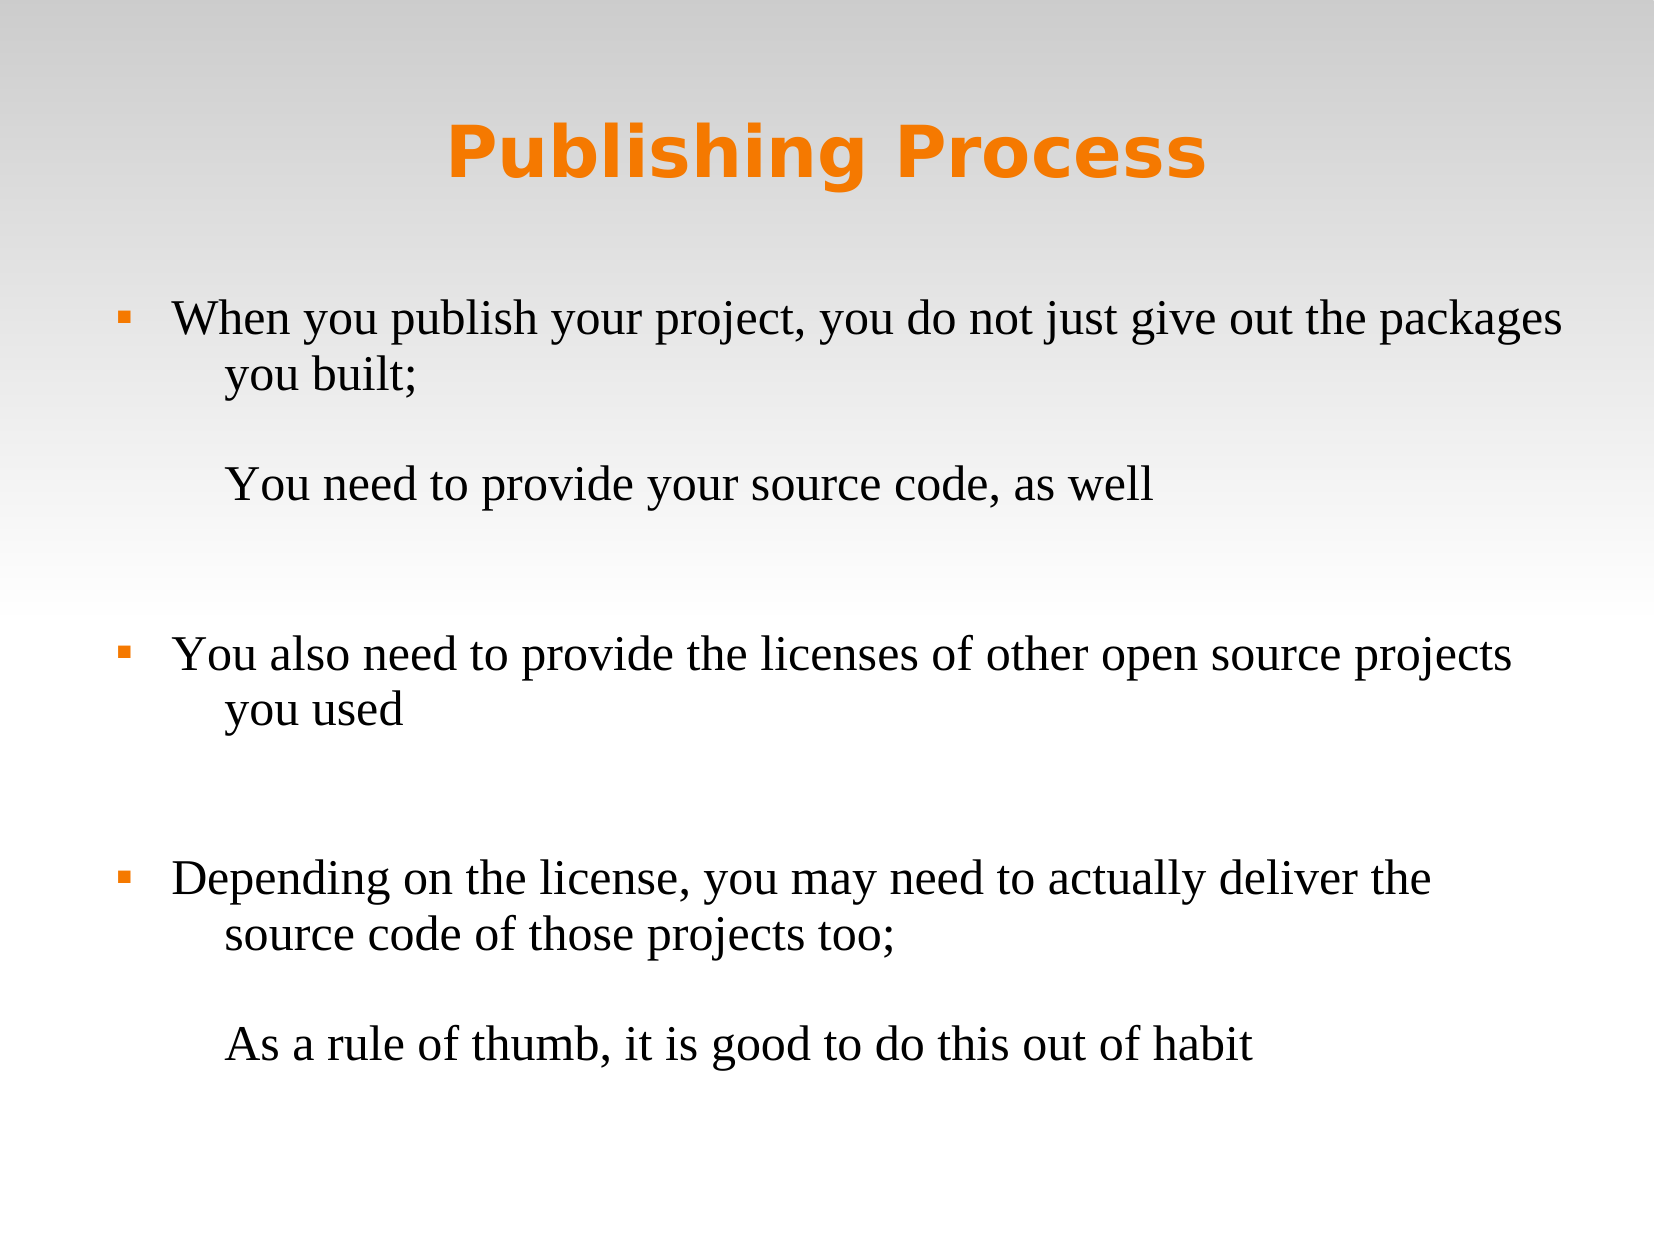

# Publishing Process
When you publish your project, you do not just give out the packages you built;
You need to provide your source code, as well
You also need to provide the licenses of other open source projects you used
Depending on the license, you may need to actually deliver the source code of those projects too;
As a rule of thumb, it is good to do this out of habit